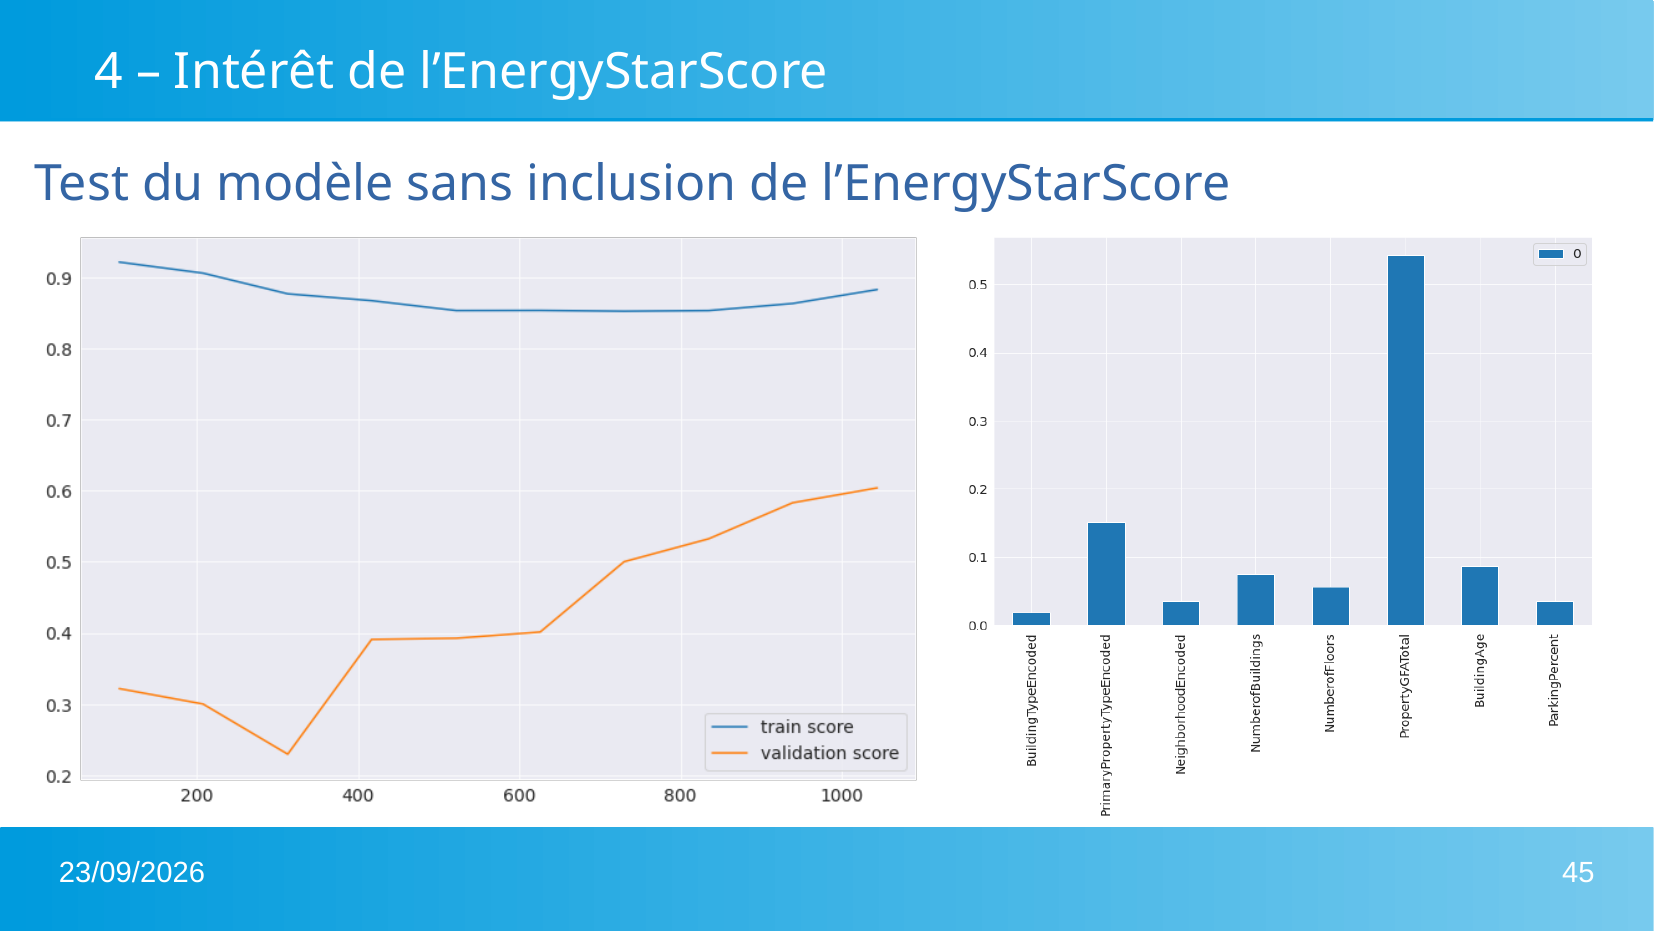

# 4 – Intérêt de l’EnergyStarScore
Test du modèle sans inclusion de l’EnergyStarScore
45